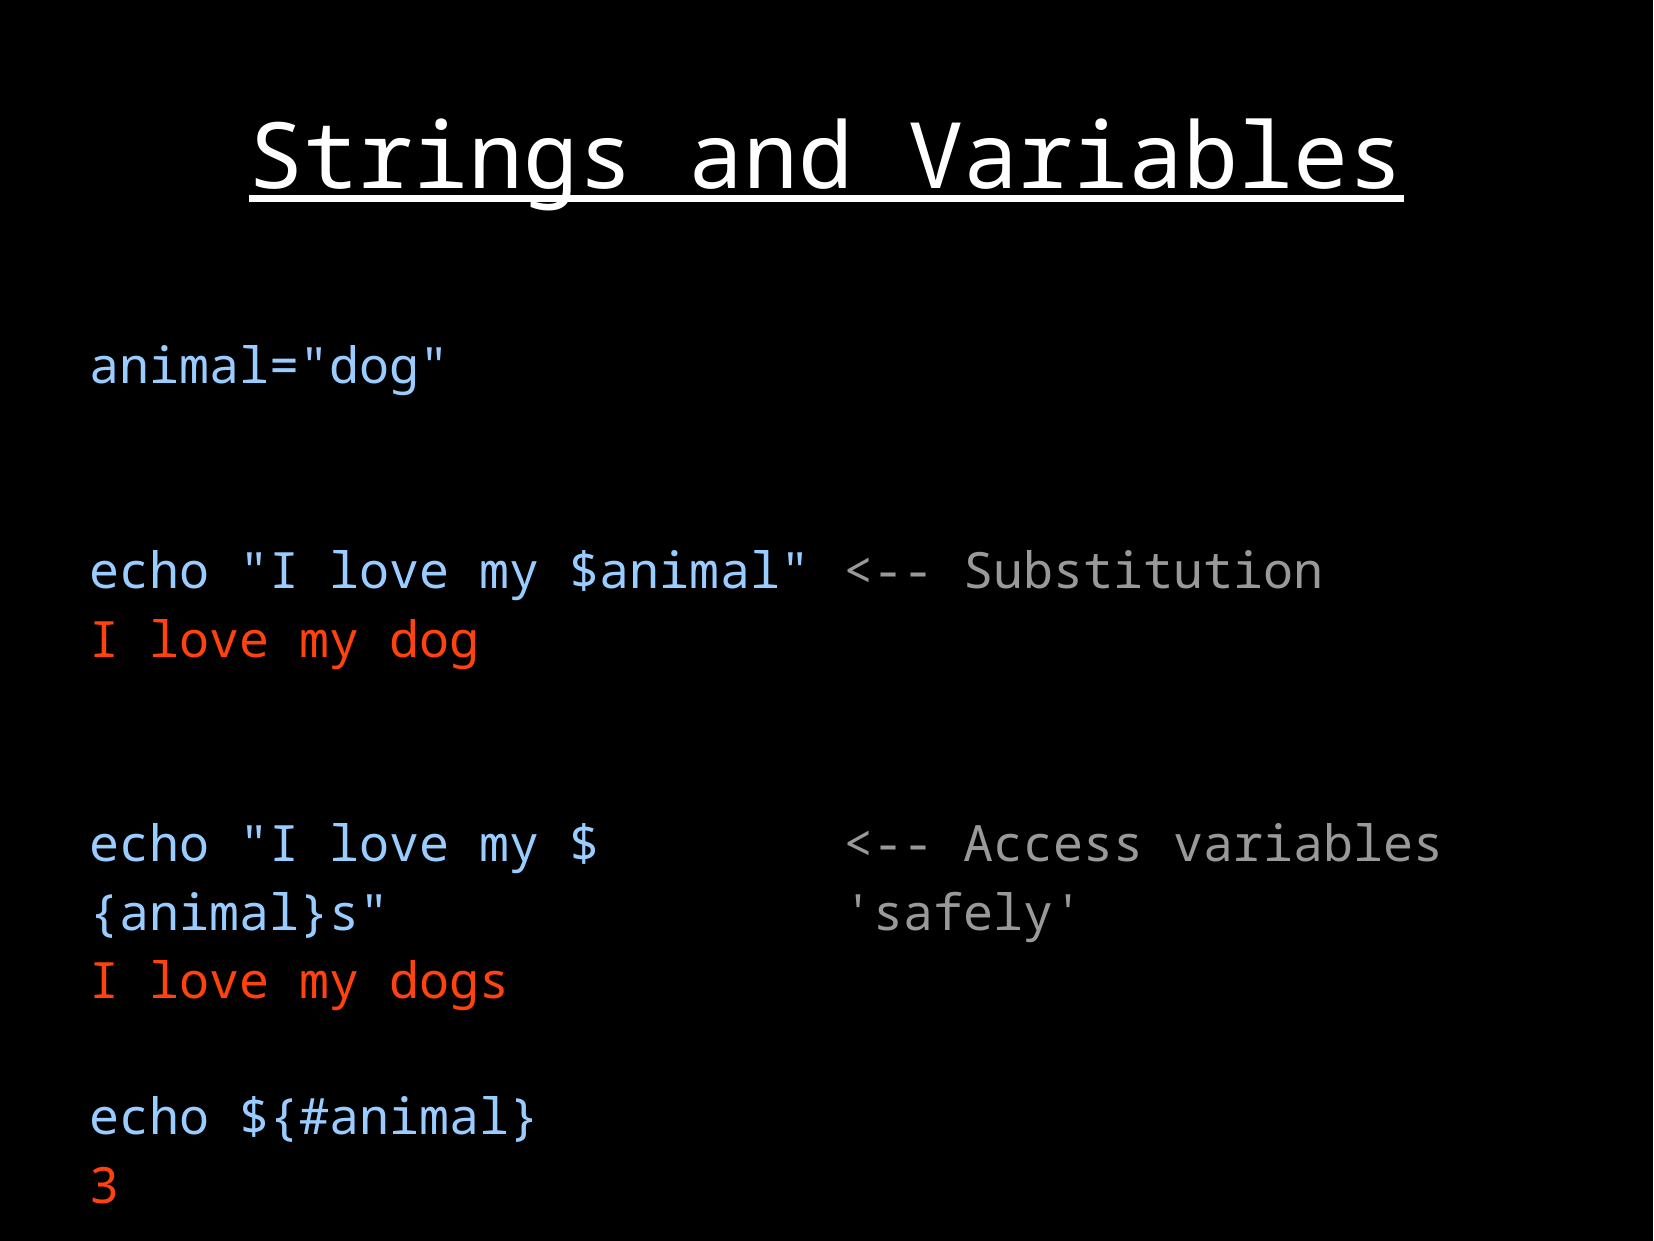

# Strings and Variables
| animal="dog" echo "I love my $animal" I love my dog echo "I love my ${animal}s" I love my dogs echo ${#animal} 3 | <-- Substitution <-- Access variables 'safely' |
| --- | --- |